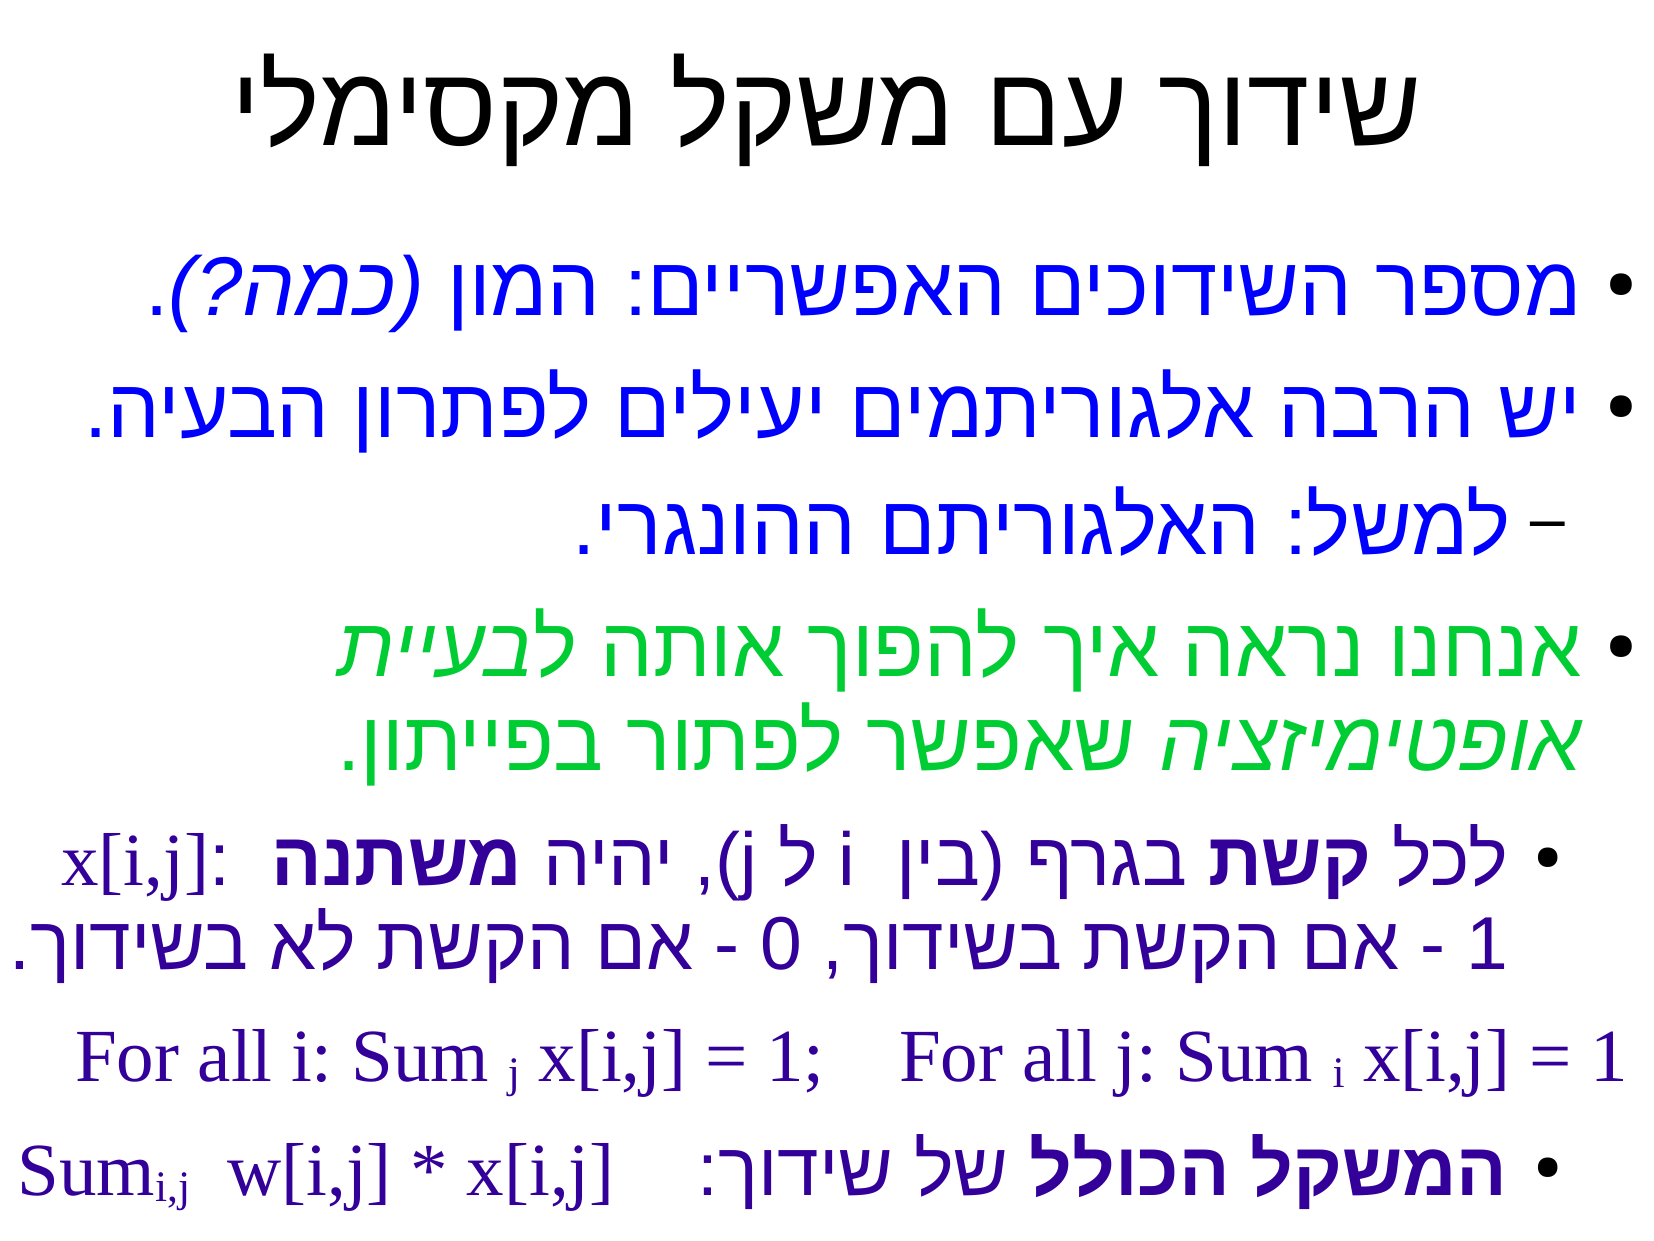

# שידוך עם משקל מקסימלי
מספר השידוכים האפשריים: המון (כמה?).
יש הרבה אלגוריתמים יעילים לפתרון הבעיה.
למשל: האלגוריתם ההונגרי.
אנחנו נראה איך להפוך אותה לבעיית אופטימיזציה שאפשר לפתור בפייתון.
לכל קשת בגרף (בין i ל j), יהיה משתנה x[i,j]:
1 - אם הקשת בשידוך, 0 - אם הקשת לא בשידוך.
For all i: Sum j x[i,j] = 1; For all j: Sum i x[i,j] = 1
המשקל הכולל של שידוך: Sumi,j w[i,j] * x[i,j]